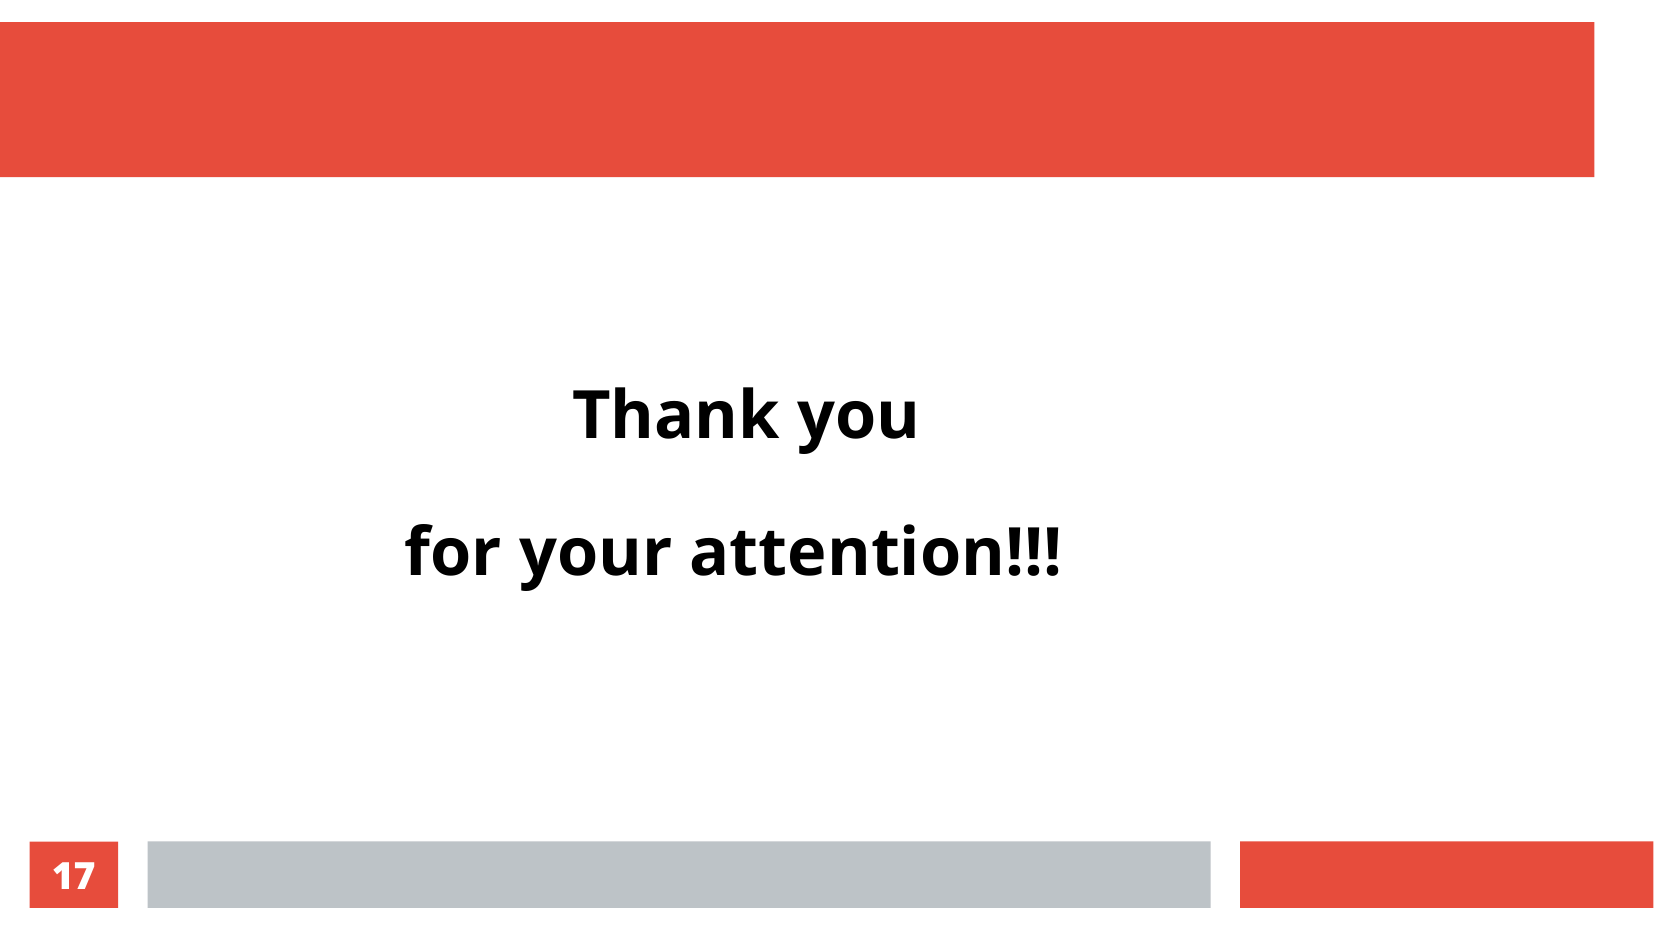

#
	 	 Thank you
for your attention!!!
17